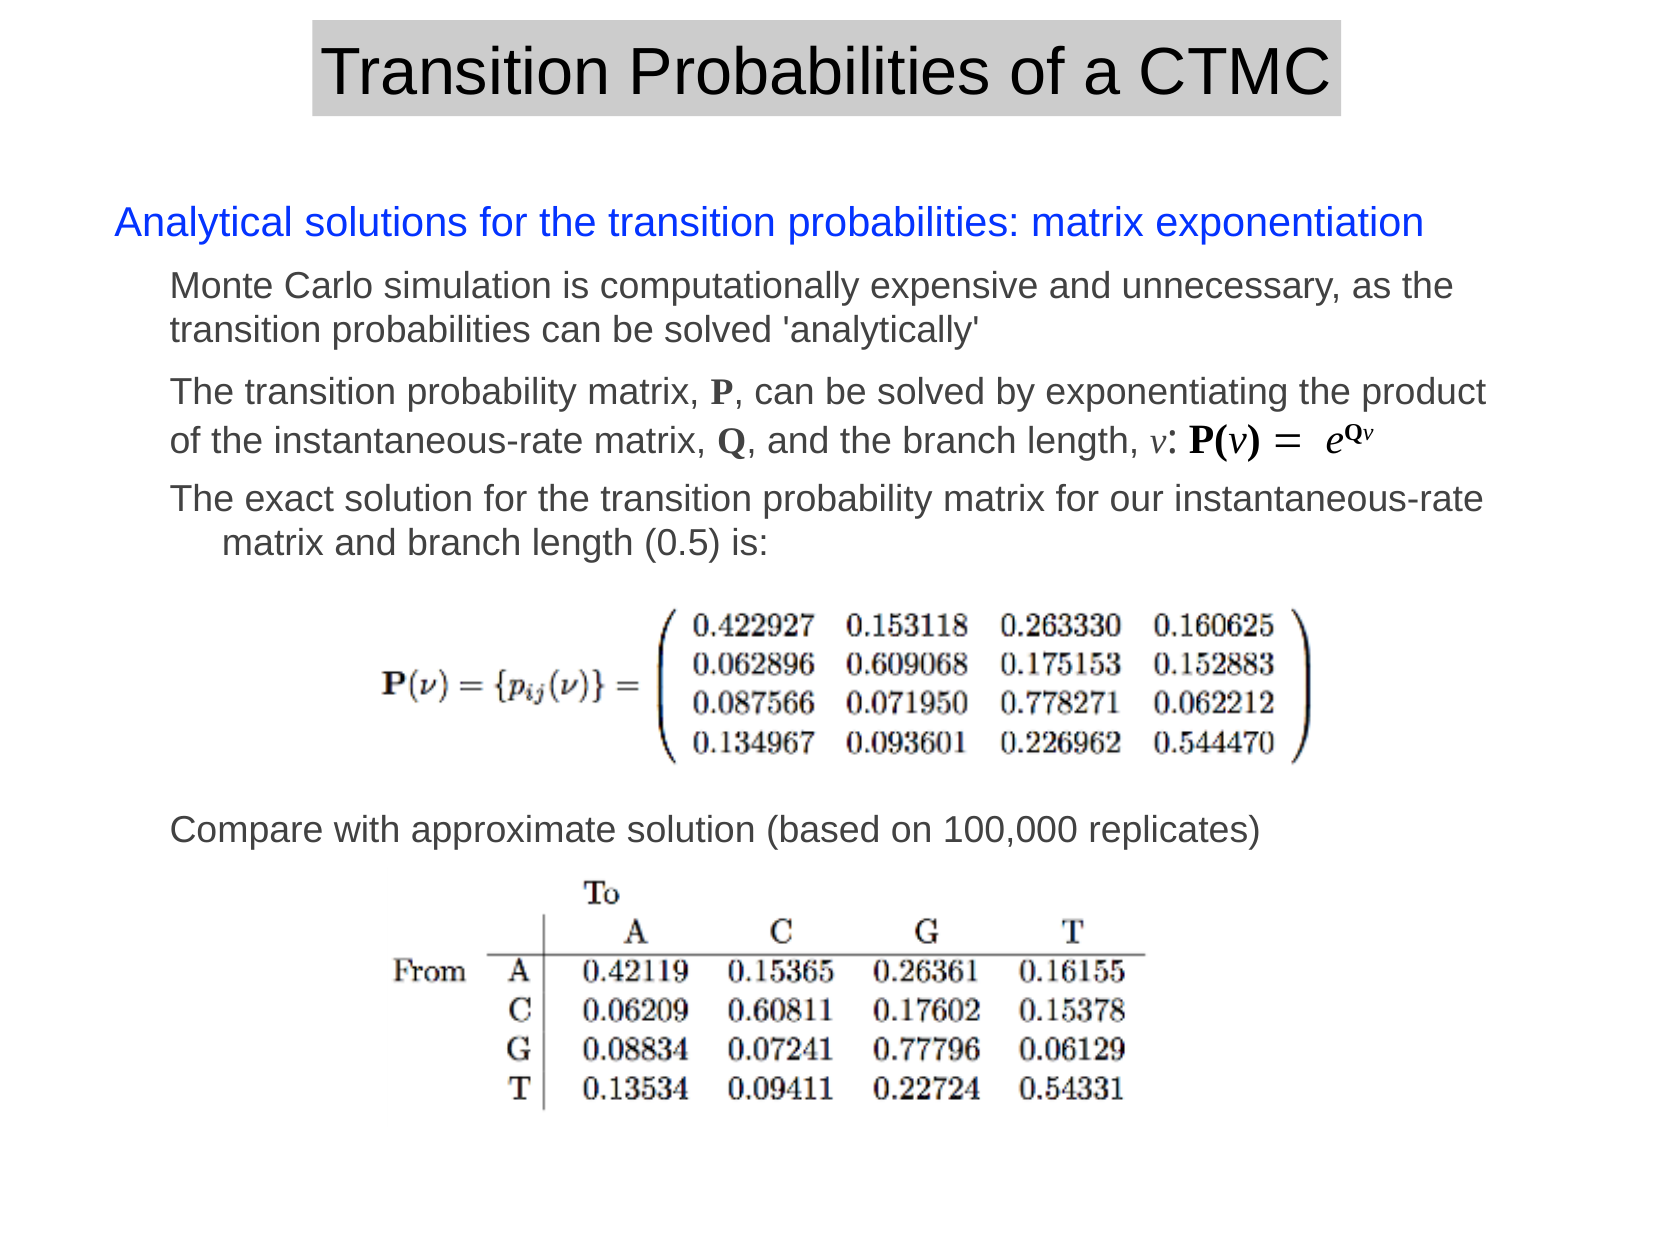

Transition Probabilities of a CTMC
Analytical solutions for the transition probabilities: matrix exponentiation
Monte Carlo simulation is computationally expensive and unnecessary, as the transition probabilities can be solved 'analytically'
The transition probability matrix, P, can be solved by exponentiating the product of the instantaneous-rate matrix, Q, and the branch length, v: P(v) = eQv
The exact solution for the transition probability matrix for our instantaneous-rate
 matrix and branch length (0.5) is:
Compare with approximate solution (based on 100,000 replicates)